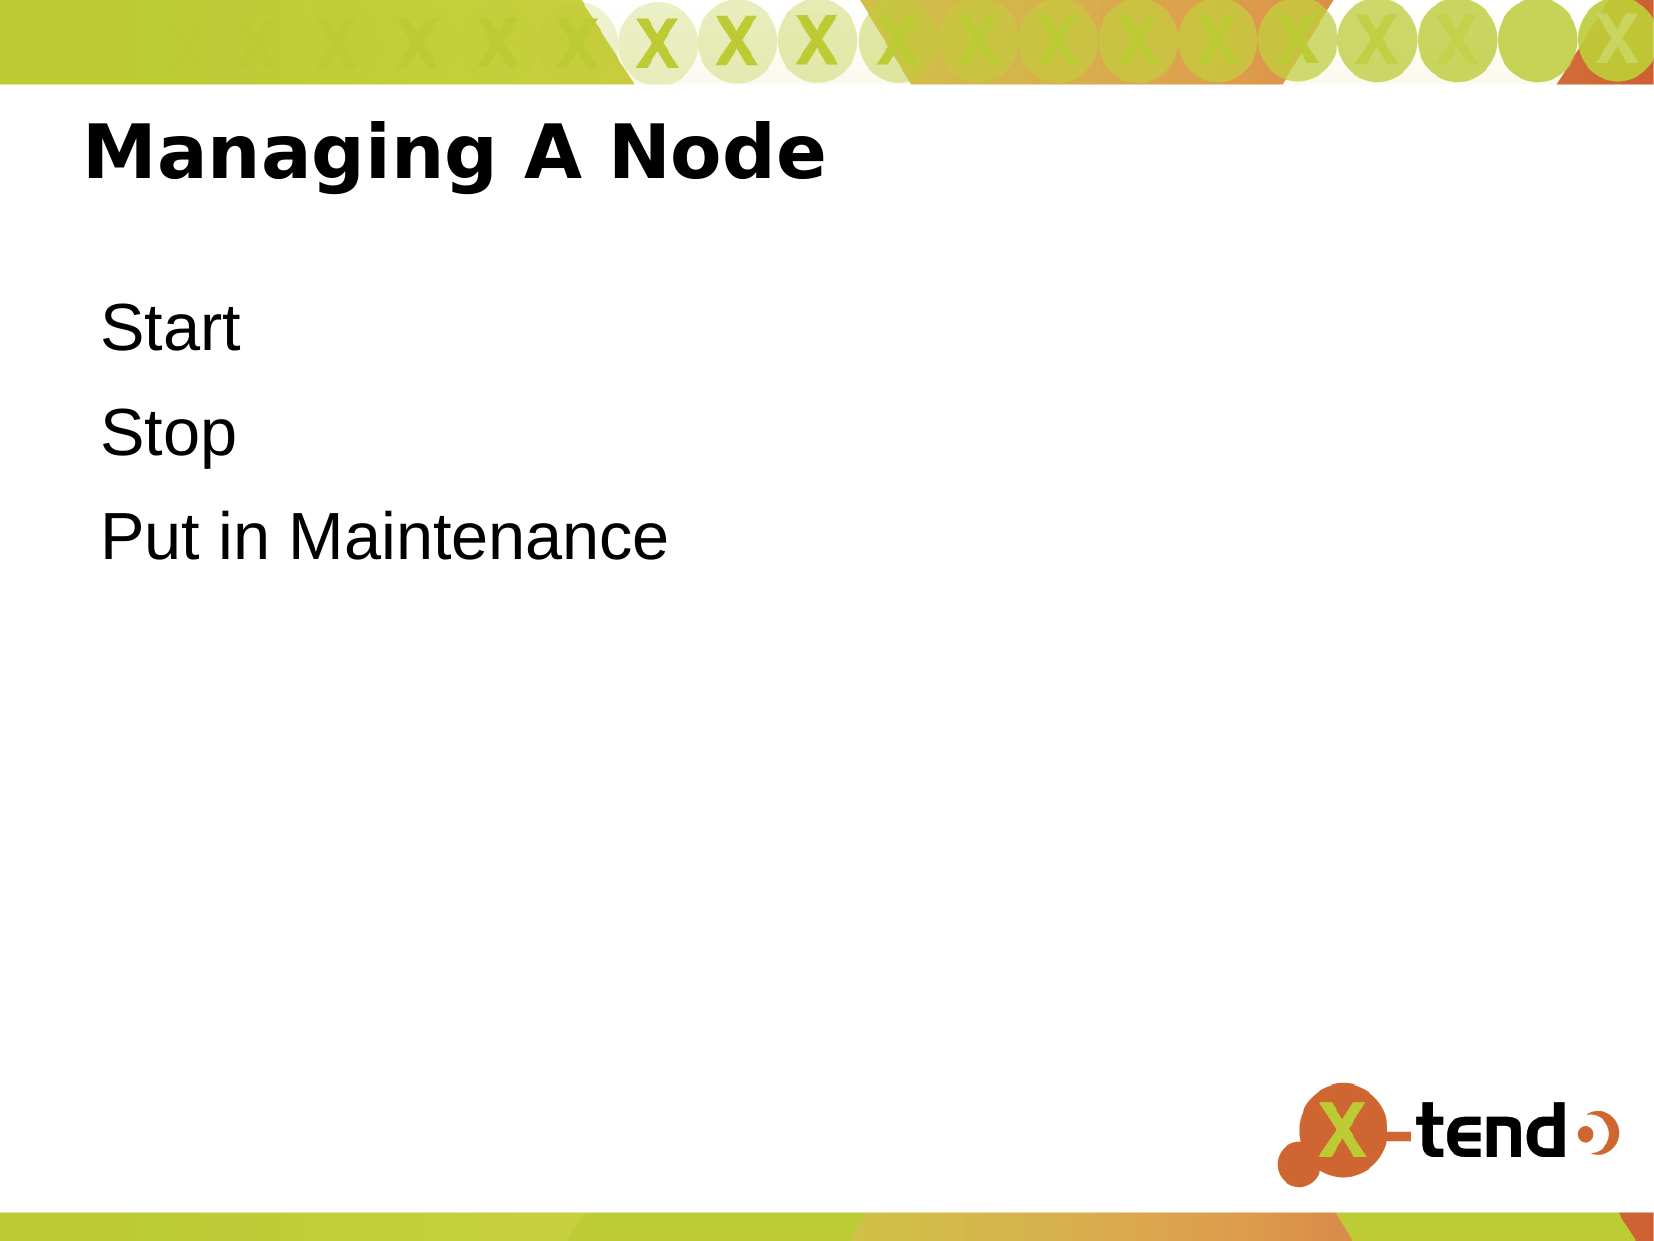

# Managing A Node
Start
Stop
Put in Maintenance